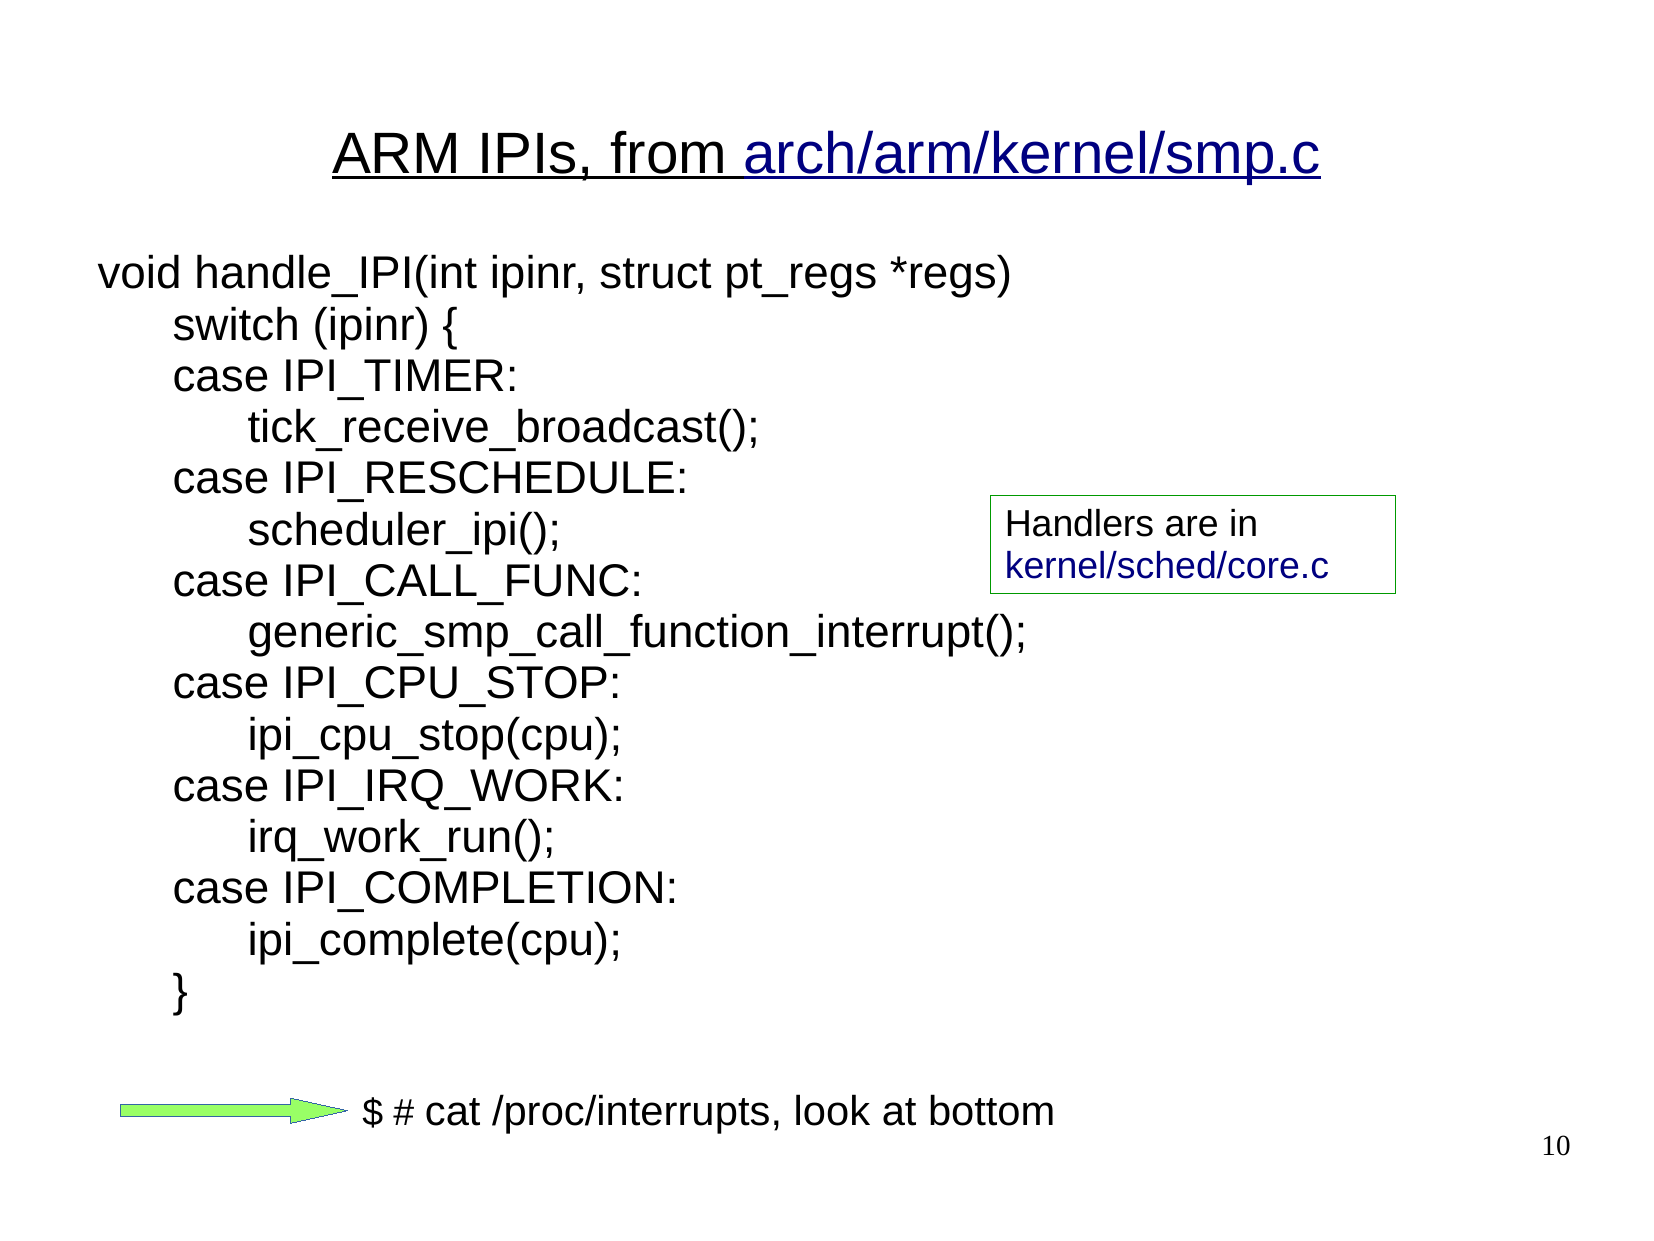

# ARM IPIs, from arch/arm/kernel/smp.c
void handle_IPI(int ipinr, struct pt_regs *regs)
	switch (ipinr) {
	case IPI_TIMER:
		tick_receive_broadcast();
	case IPI_RESCHEDULE:
		scheduler_ipi();
	case IPI_CALL_FUNC:
		generic_smp_call_function_interrupt();
	case IPI_CPU_STOP:
		ipi_cpu_stop(cpu);
	case IPI_IRQ_WORK:
		irq_work_run();
	case IPI_COMPLETION:
		ipi_complete(cpu);
	}
Handlers are in kernel/sched/core.c
$ # cat /proc/interrupts, look at bottom
10